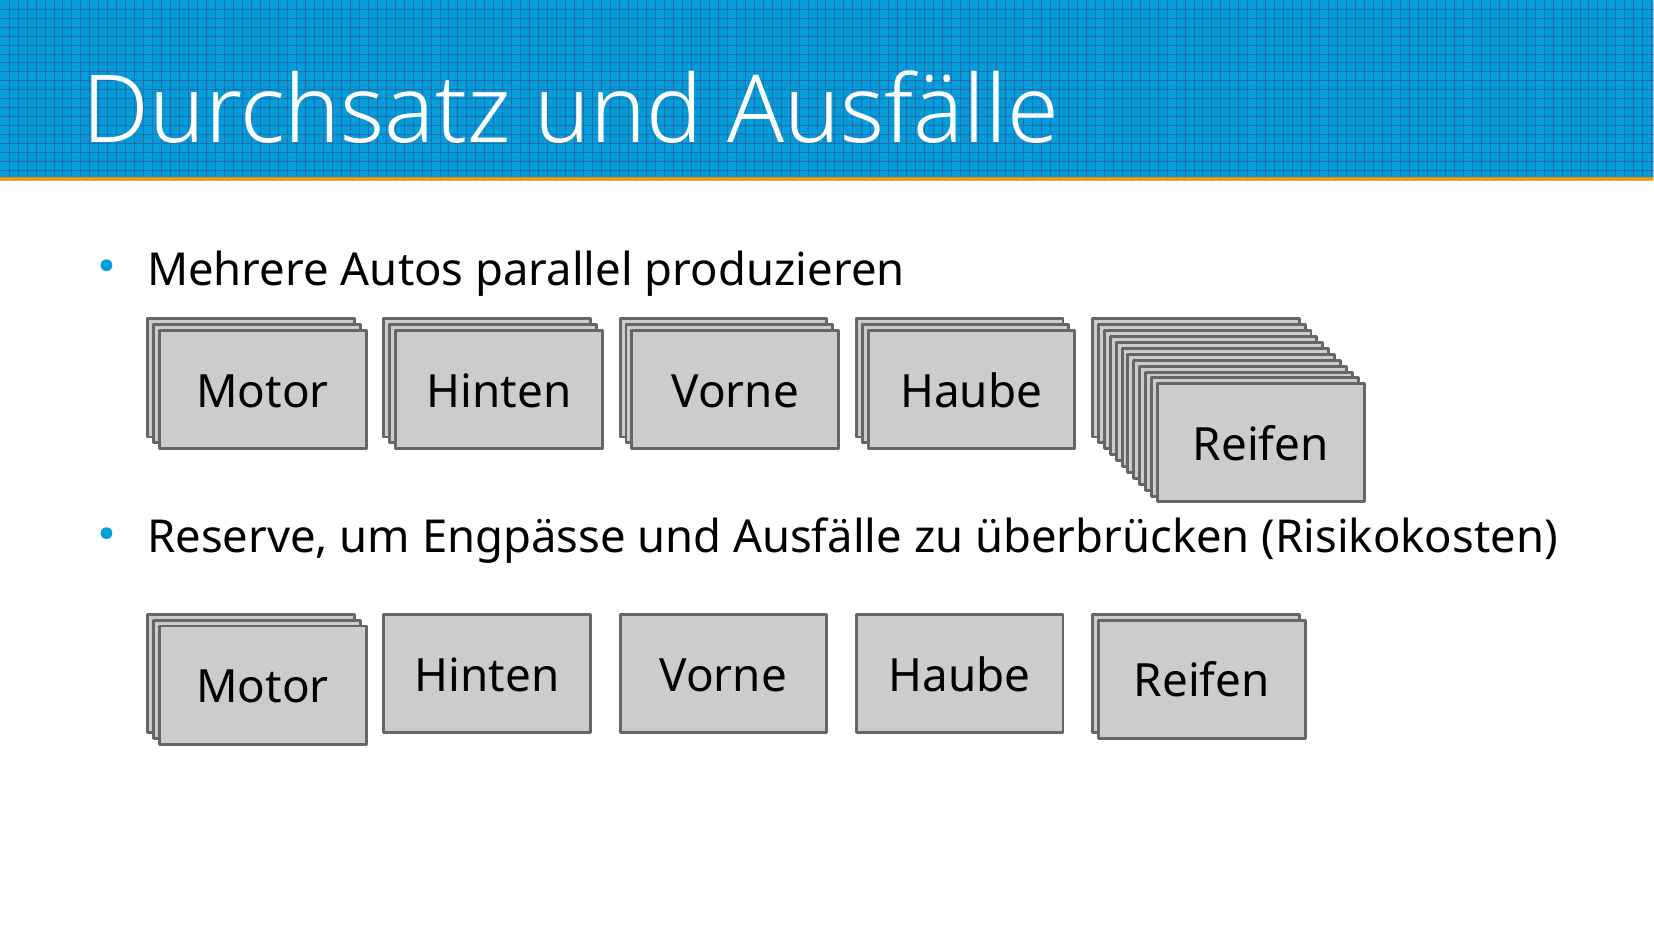

# Durchsatz und Ausfälle
Mehrere Autos parallel produzieren
Reserve, um Engpässe und Ausfälle zu überbrücken (Risikokosten)
Motor
Motor
Hinten
Hinten
Vorne
Vorne
Haube
Haube
Reifen
Motor
Motor
Hinten
Hinten
Vorne
Vorne
Haube
Haube
Reifen
Motor
Motor
Hinten
Hinten
Vorne
Vorne
Haube
Haube
Reifen
Reifen
Reifen
Reifen
Reifen
Reifen
Reifen
Reifen
Reifen
Reifen
Motor
Hinten
Vorne
Haube
Reifen
Motor
Reifen
Motor